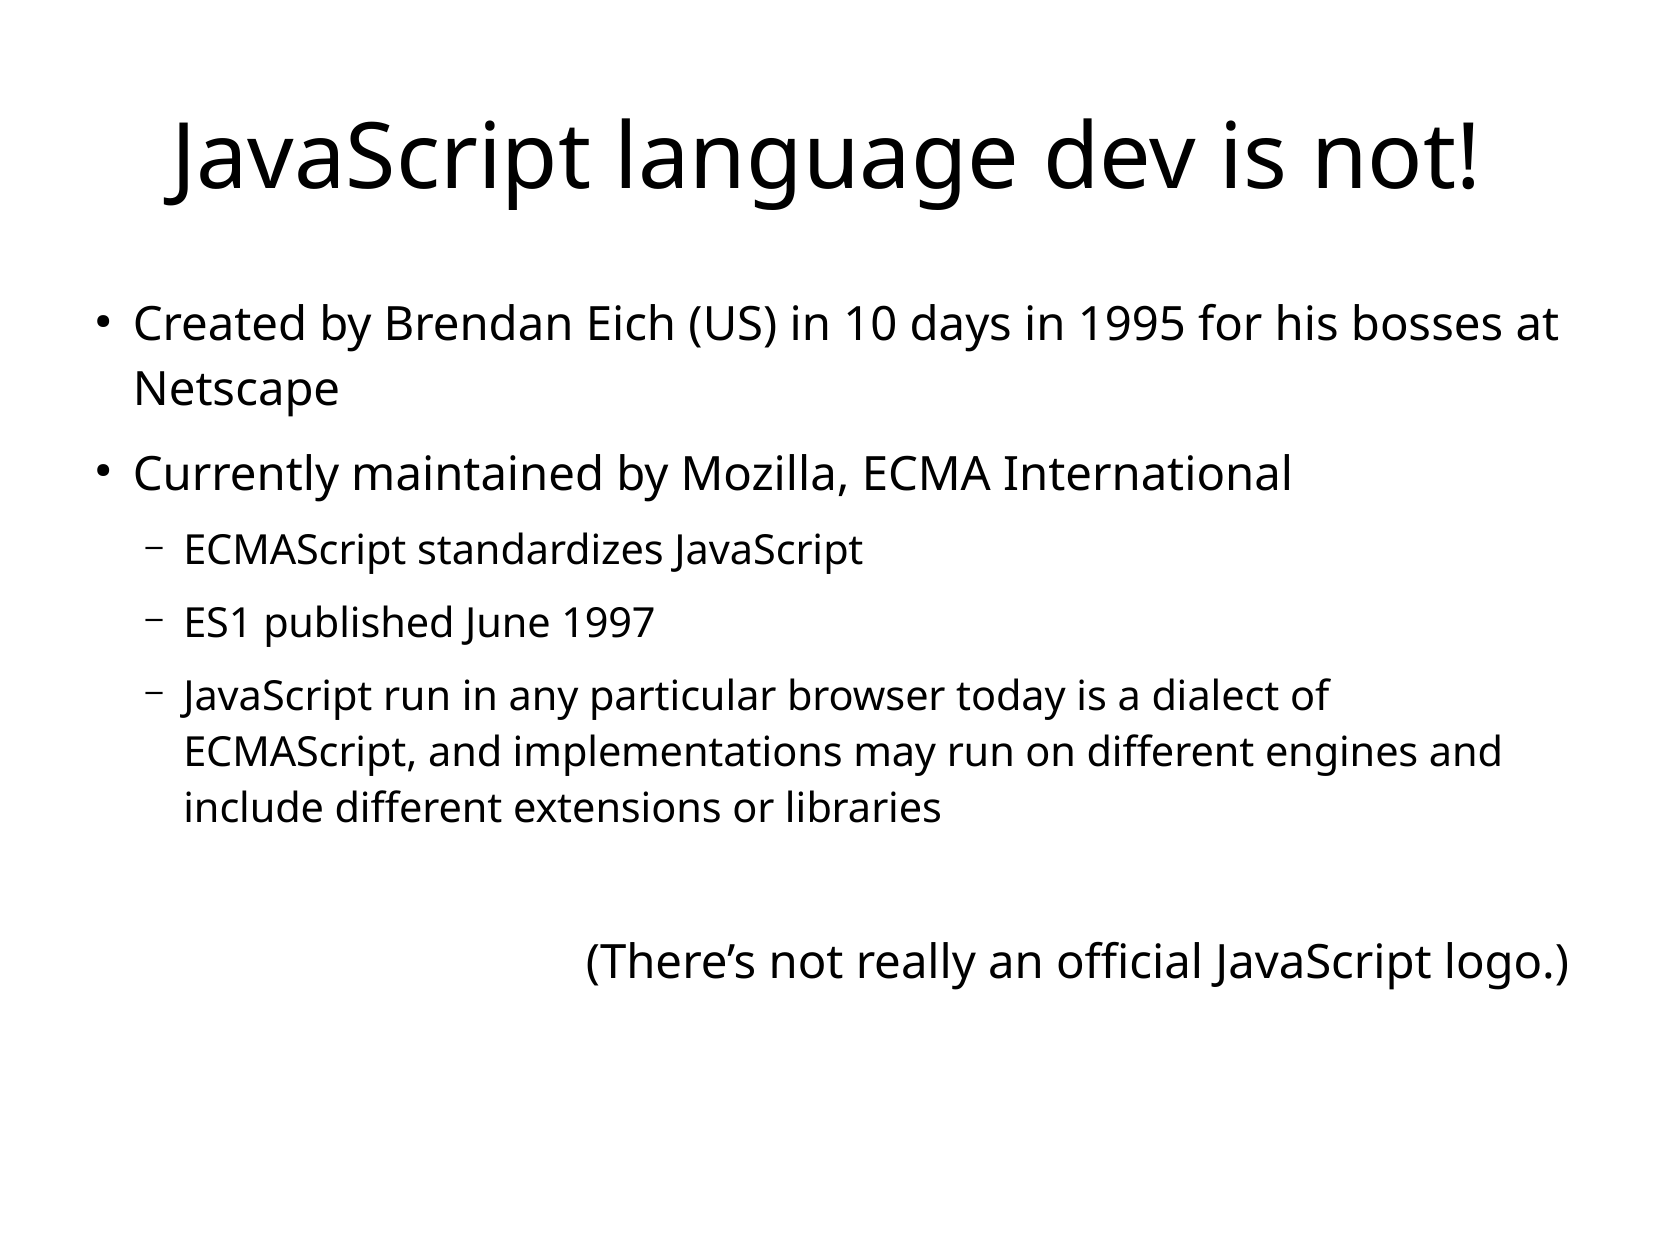

# JavaScript language dev is not!
Created by Brendan Eich (US) in 10 days in 1995 for his bosses at Netscape
Currently maintained by Mozilla, ECMA International
ECMAScript standardizes JavaScript
ES1 published June 1997
JavaScript run in any particular browser today is a dialect of ECMAScript, and implementations may run on different engines and include different extensions or libraries
(There’s not really an official JavaScript logo.)